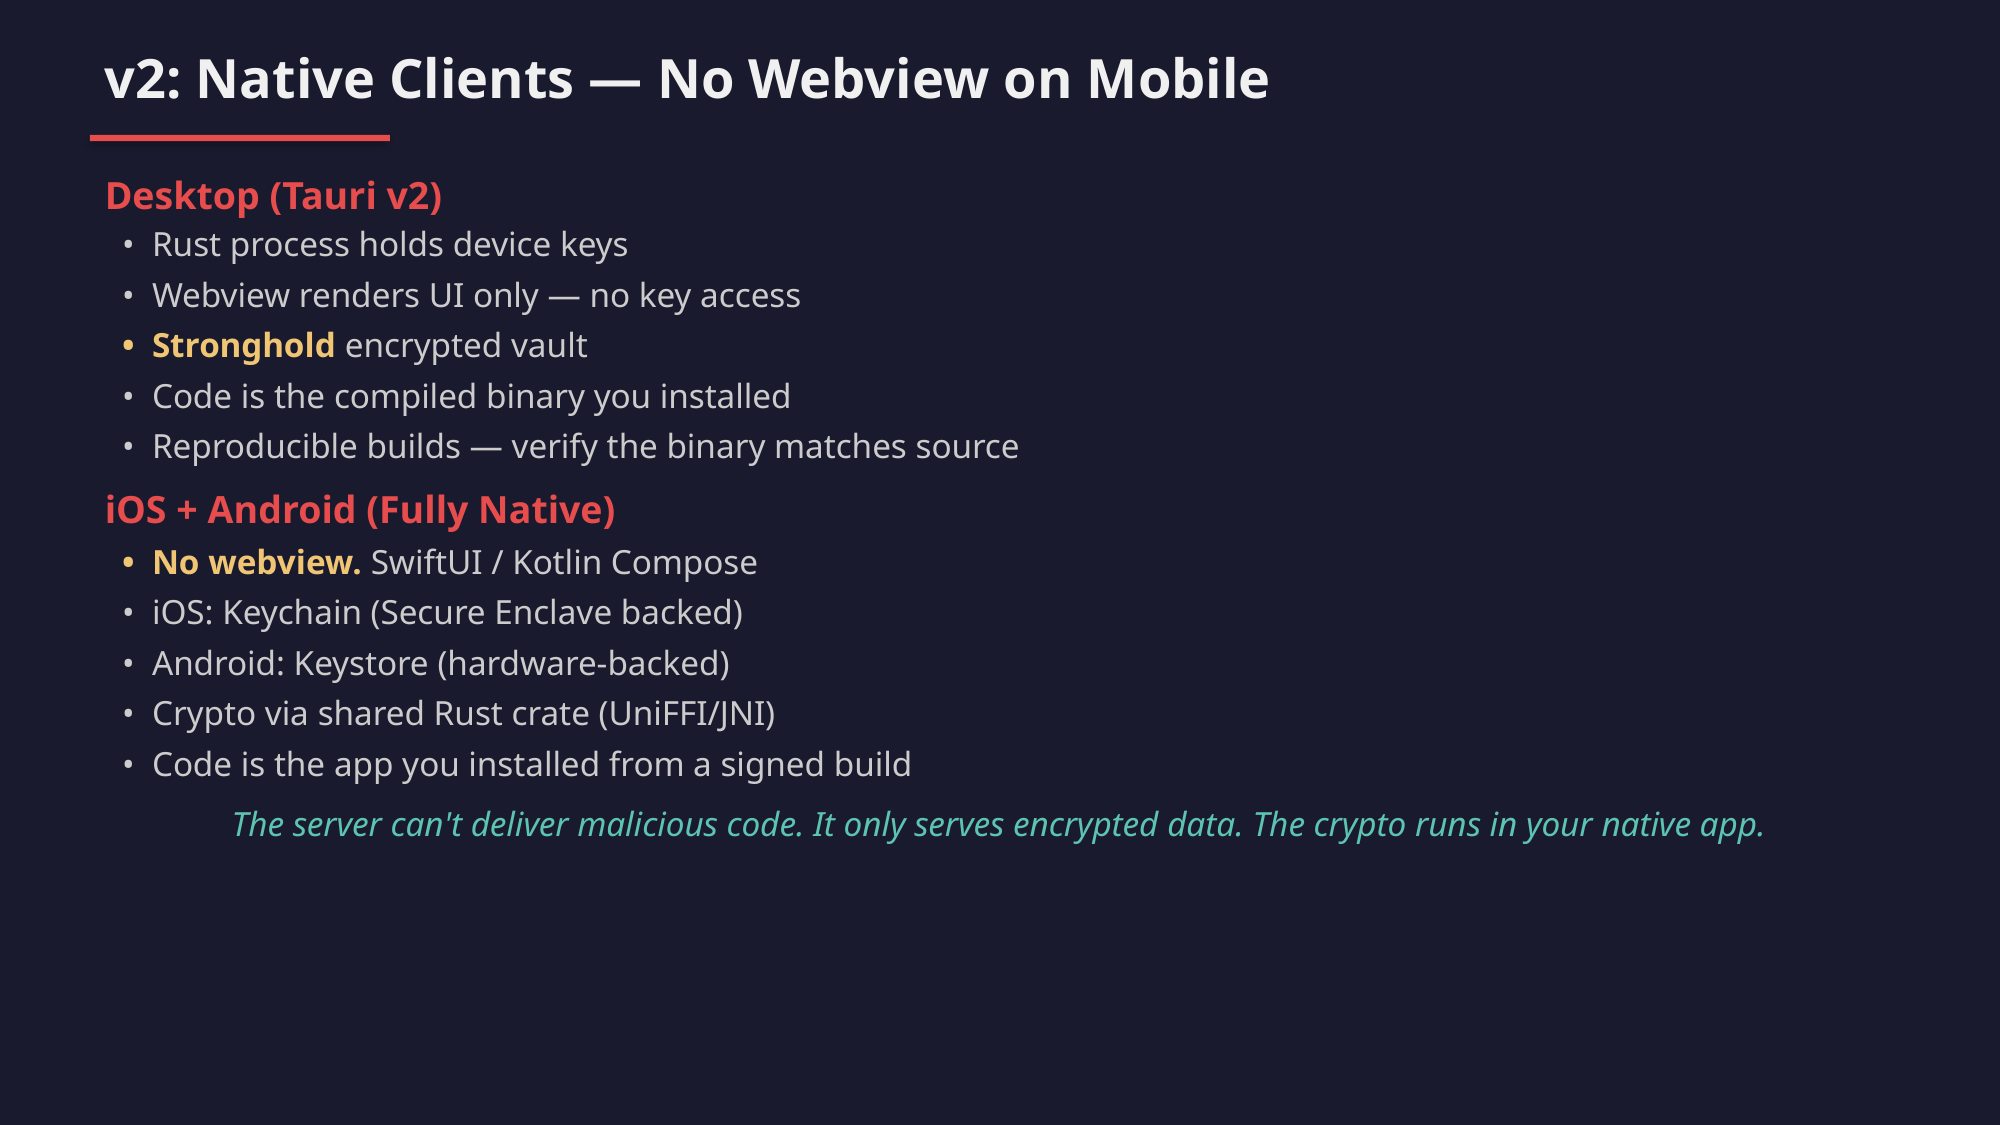

v2: Native Clients — No Webview on Mobile
Desktop (Tauri v2)
 • Rust process holds device keys
 • Webview renders UI only — no key access
 • Stronghold encrypted vault
 • Code is the compiled binary you installed
 • Reproducible builds — verify the binary matches source
iOS + Android (Fully Native)
 • No webview. SwiftUI / Kotlin Compose
 • iOS: Keychain (Secure Enclave backed)
 • Android: Keystore (hardware-backed)
 • Crypto via shared Rust crate (UniFFI/JNI)
 • Code is the app you installed from a signed build
The server can't deliver malicious code. It only serves encrypted data. The crypto runs in your native app.